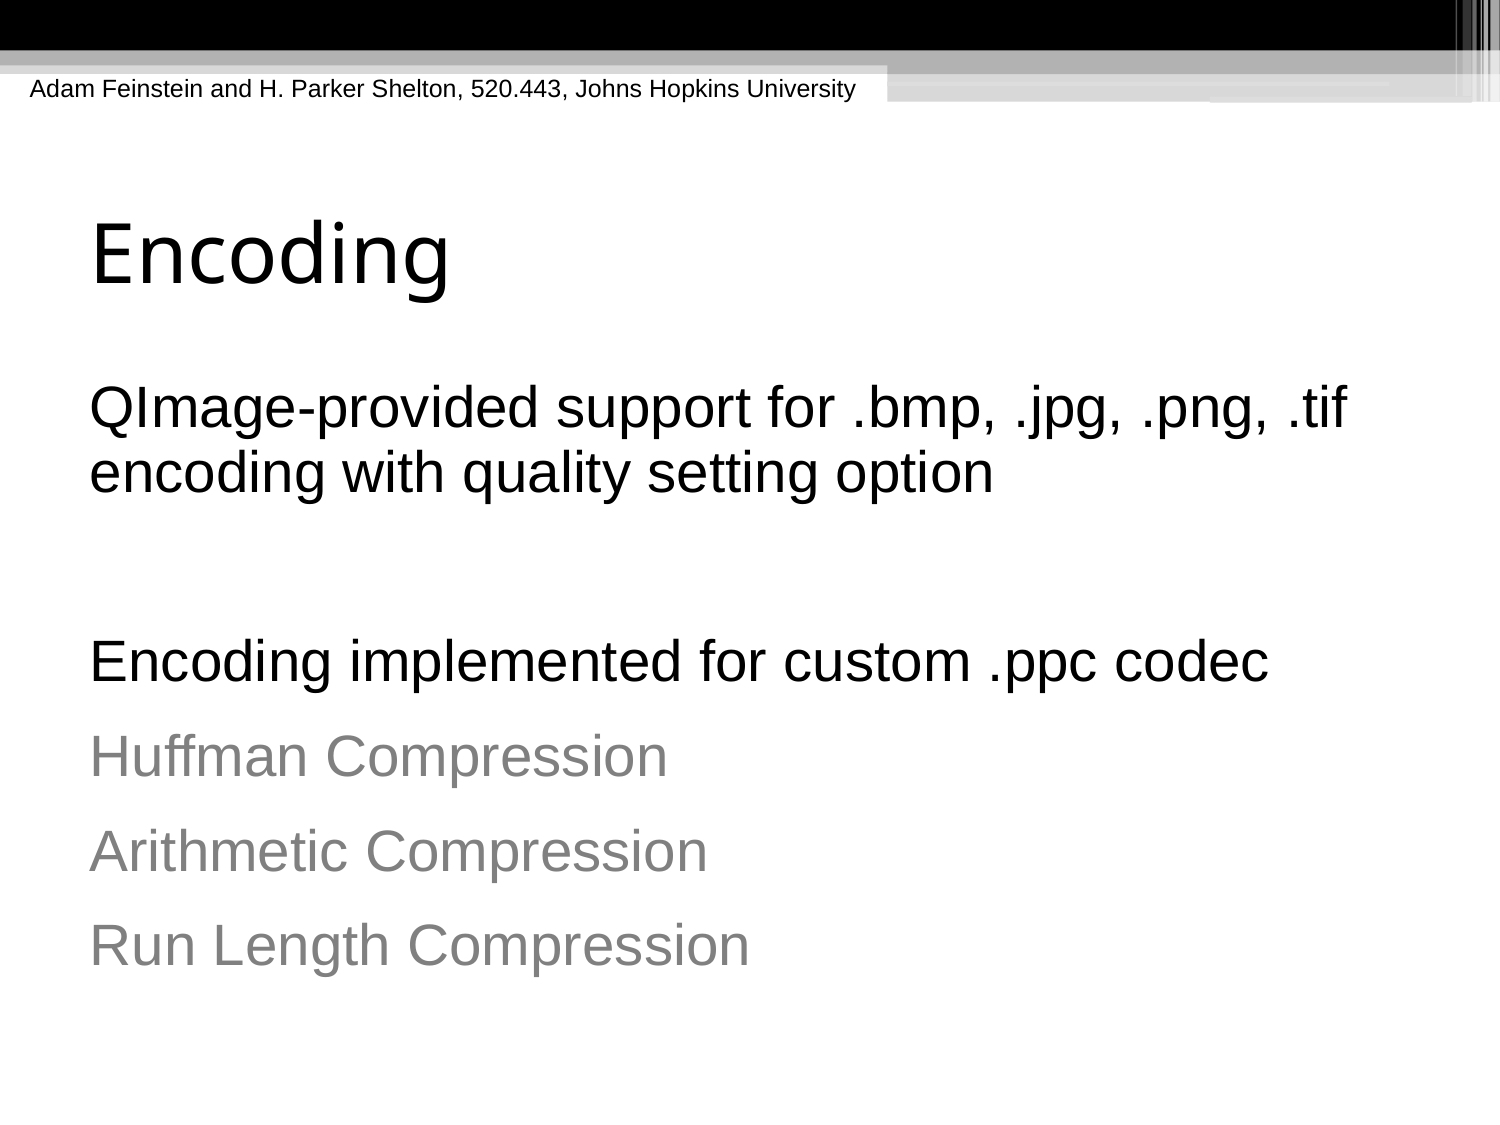

Adam Feinstein and H. Parker Shelton, 520.443, Johns Hopkins University
# Encoding
QImage-provided support for .bmp, .jpg, .png, .tif encoding with quality setting option
Encoding implemented for custom .ppc codec
Huffman Compression
Arithmetic Compression
Run Length Compression